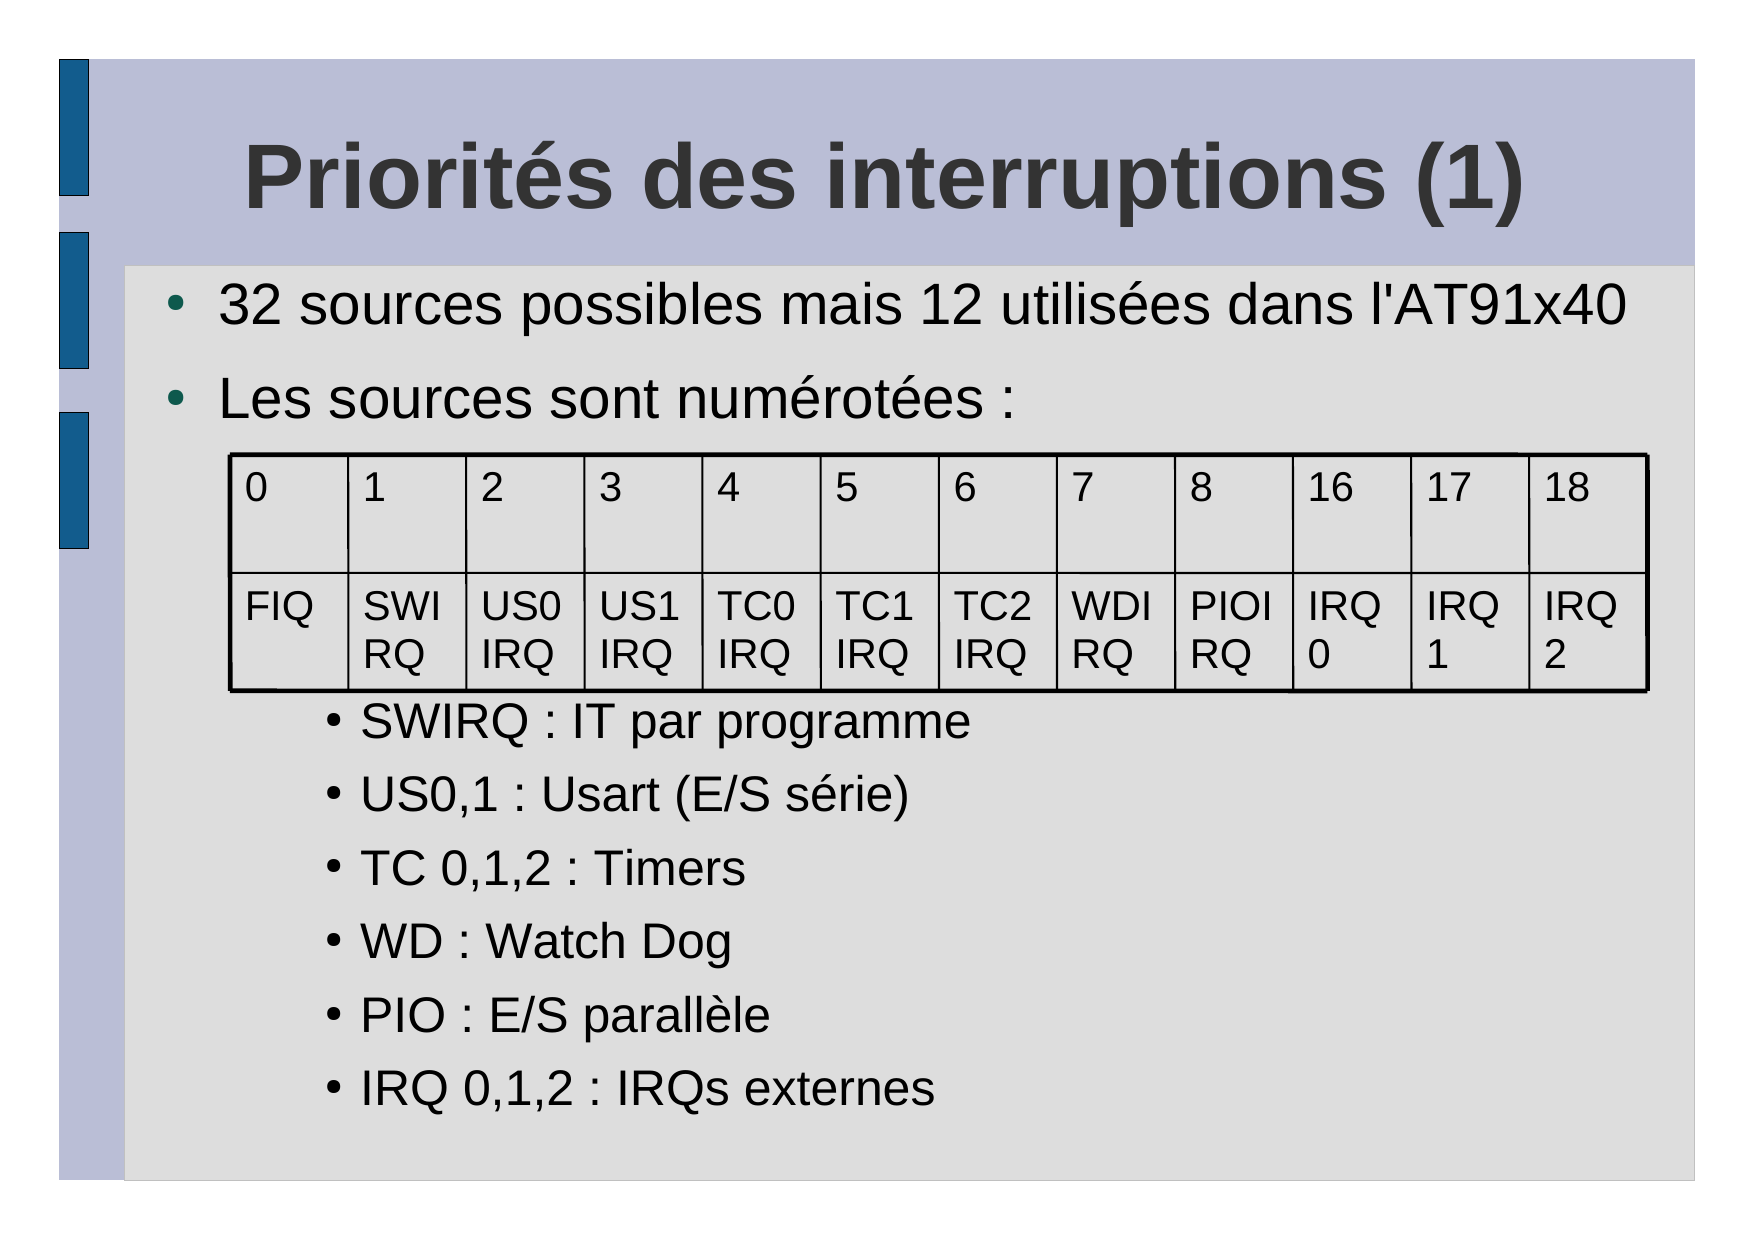

# Priorités des interruptions (1)
32 sources possibles mais 12 utilisées dans l'AT91x40
Les sources sont numérotées :
SWIRQ : IT par programme
US0,1 : Usart (E/S série)
TC 0,1,2 : Timers
WD : Watch Dog
PIO : E/S parallèle
IRQ 0,1,2 : IRQs externes
0
1
2
3
4
5
6
7
8
16
17
18
FIQ
SWIRQ
US0IRQ
US1IRQ
TC0IRQ
TC1IRQ
TC2IRQ
WDIRQ
PIOIRQ
IRQ0
IRQ1
IRQ2